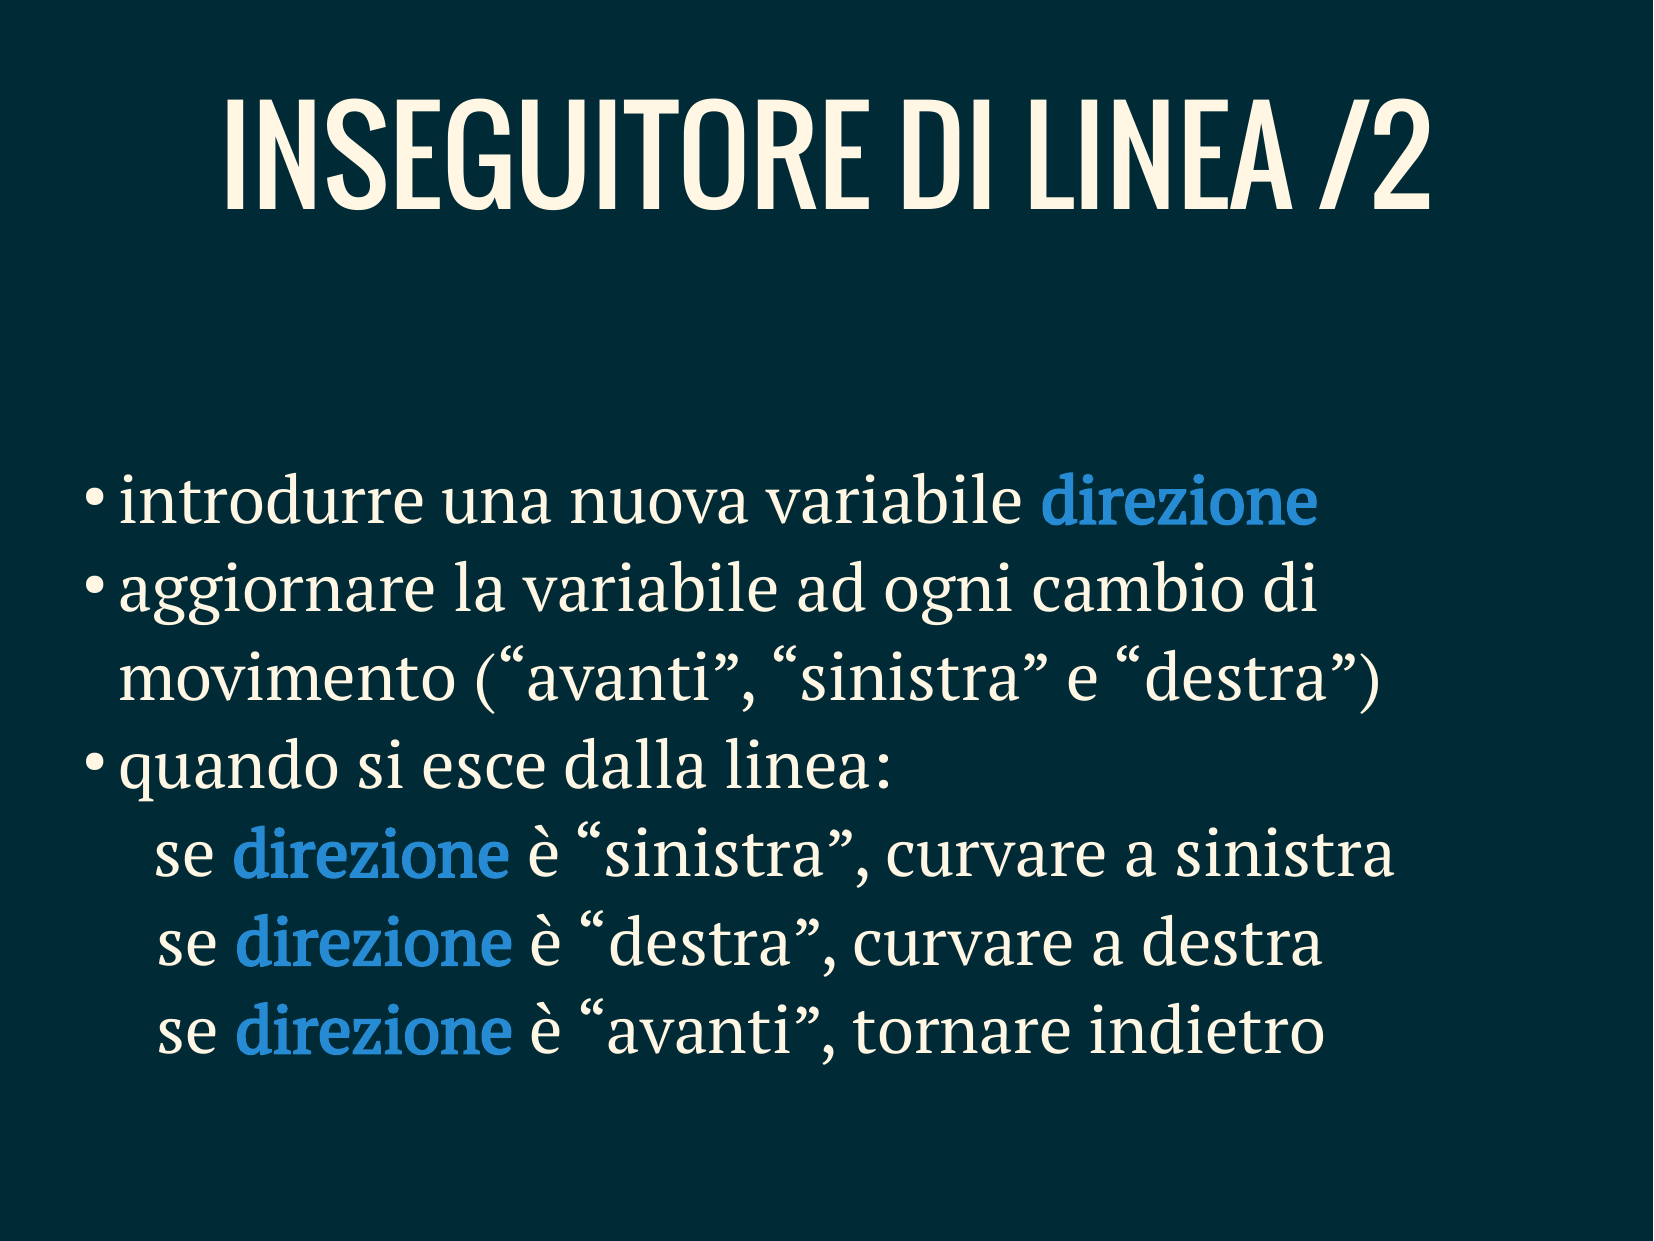

# Inseguitore di linea /2
introdurre una nuova variabile direzione
aggiornare la variabile ad ogni cambio di movimento (“avanti”, “sinistra” e “destra”)
quando si esce dalla linea:
se direzione è “sinistra”, curvare a sinistra
	se direzione è “destra”, curvare a destra
	se direzione è “avanti”, tornare indietro